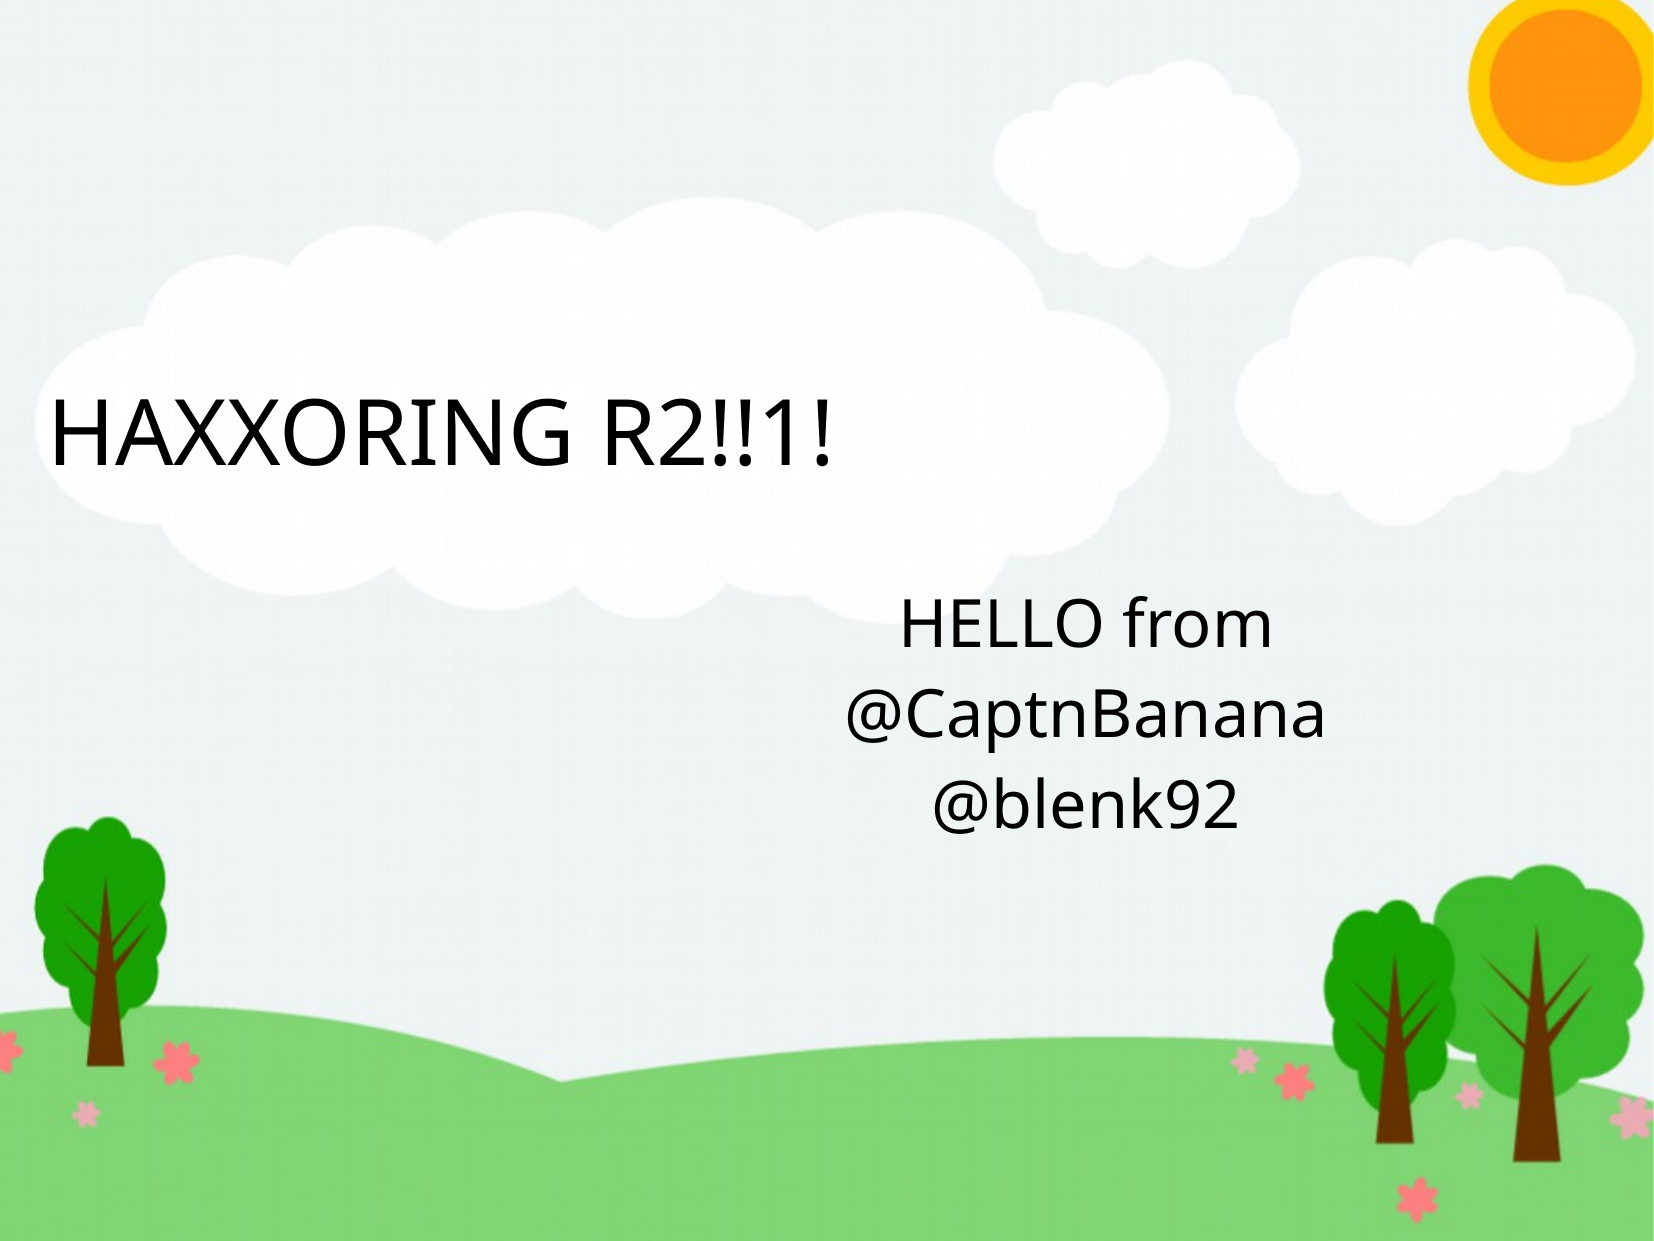

# HAXXORING R2!!1!
HELLO from
@CaptnBanana
@blenk92